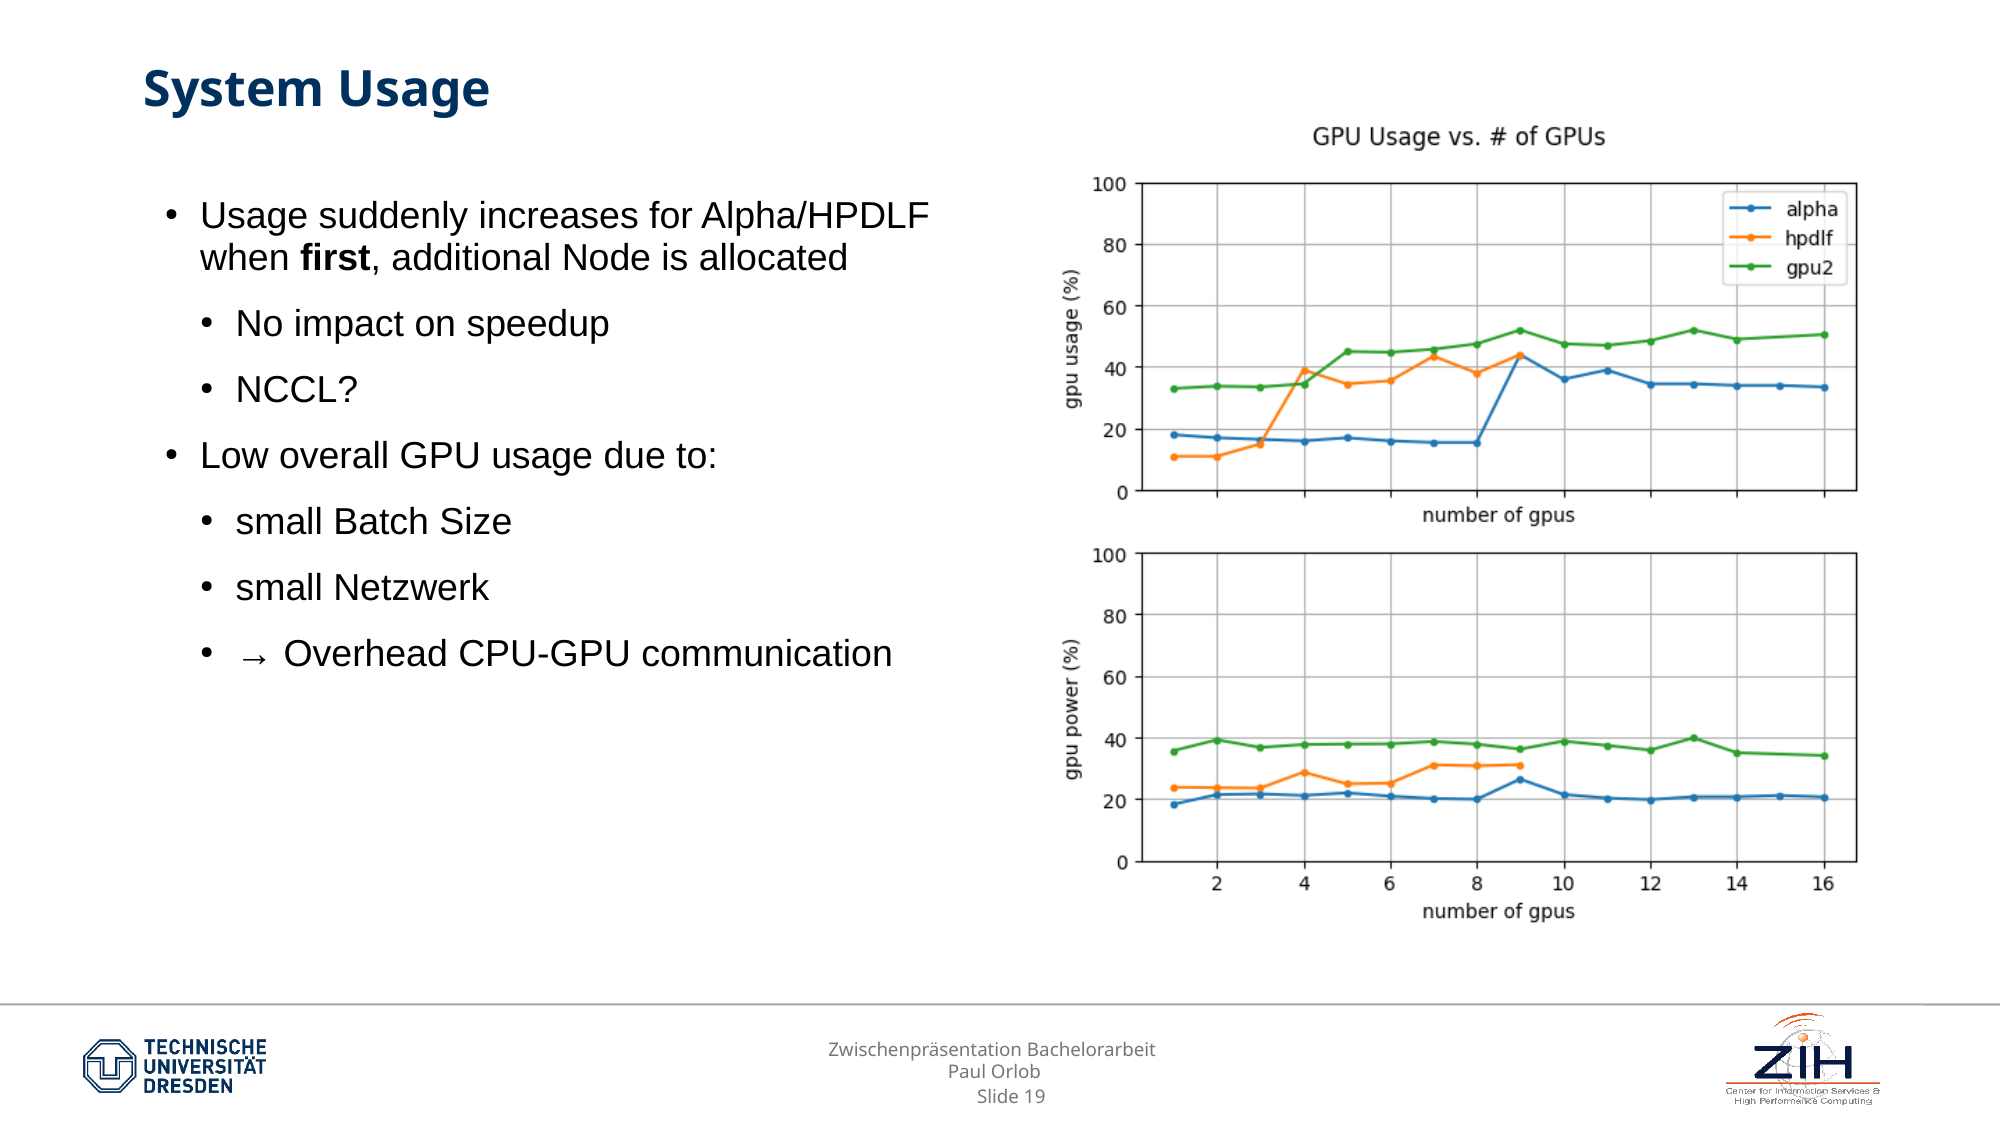

# System Usage
Usage suddenly increases for Alpha/HPDLF when first, additional Node is allocated
No impact on speedup
NCCL?
Low overall GPU usage due to:
small Batch Size
small Netzwerk
→ Overhead CPU-GPU communication